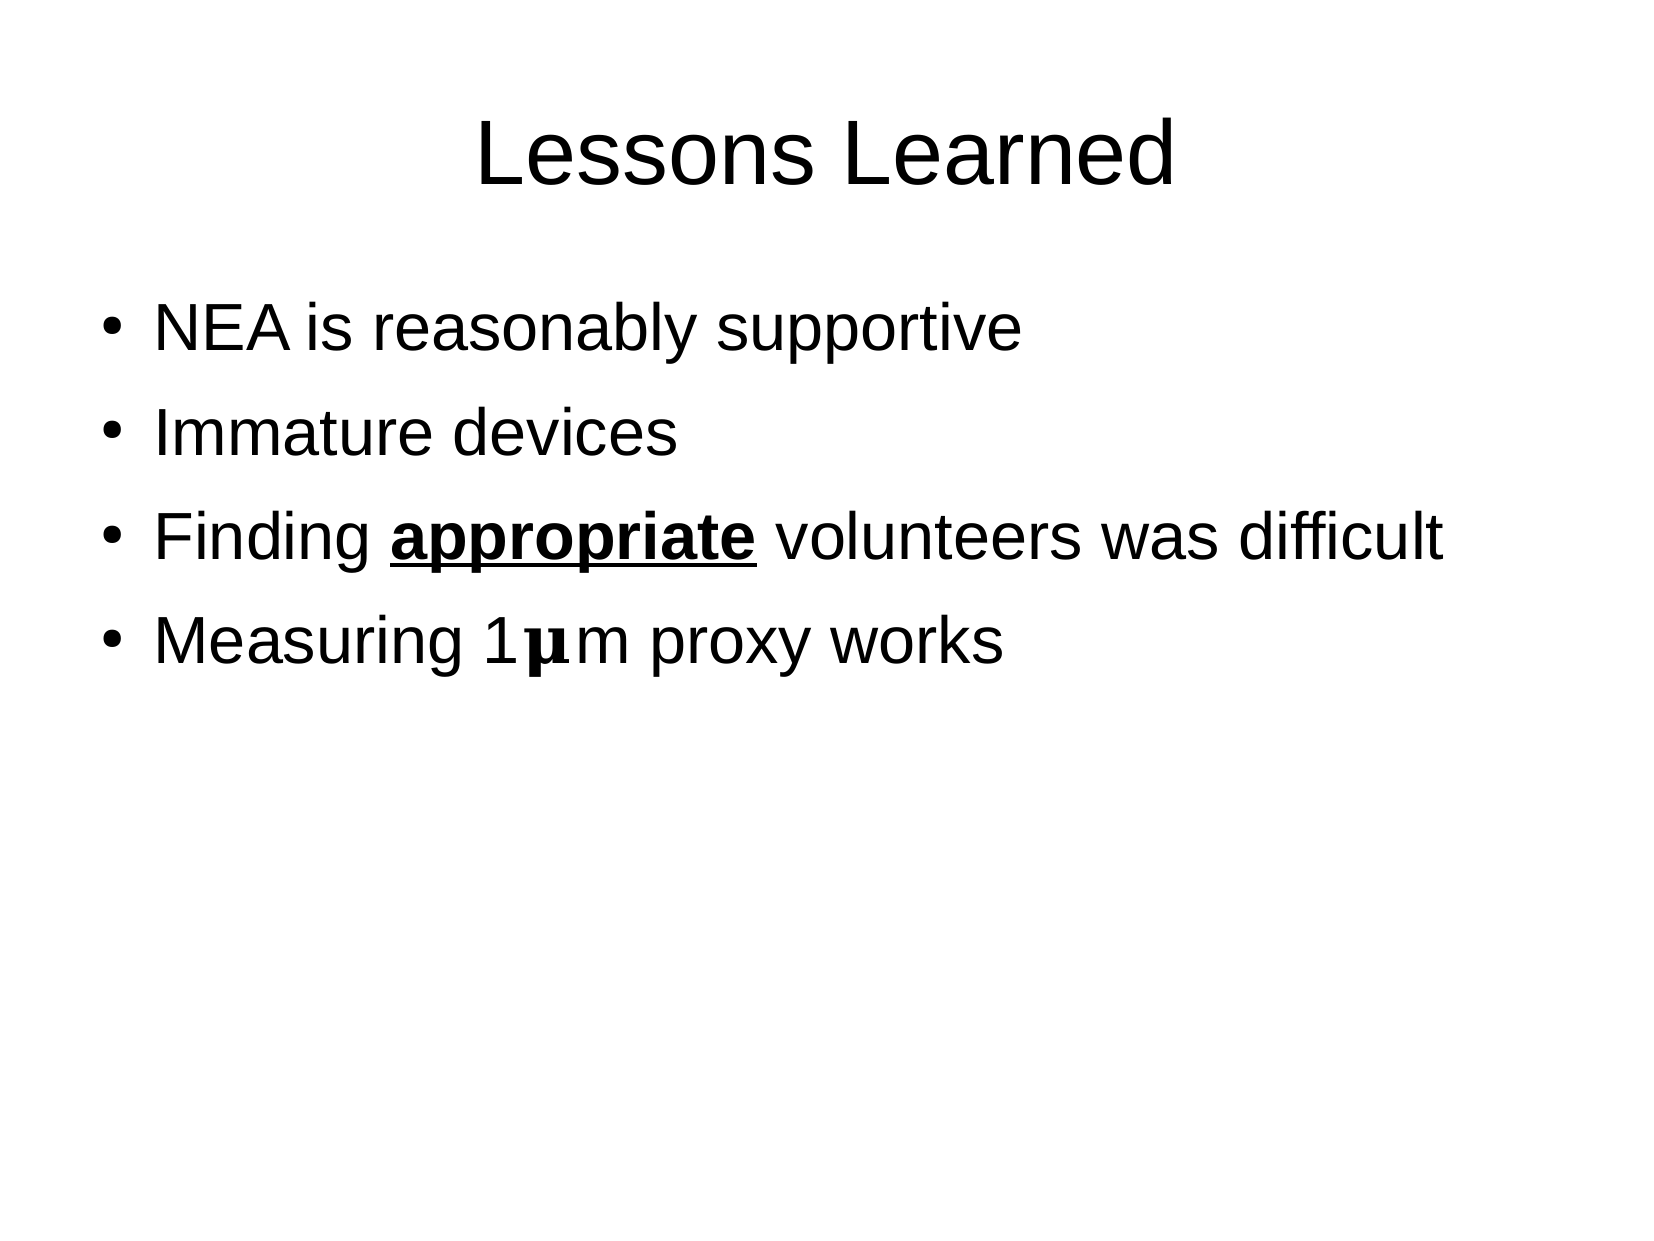

# Lessons Learned
NEA is reasonably supportive
Immature devices
Finding appropriate volunteers was difficult
Measuring 1𝛍m proxy works